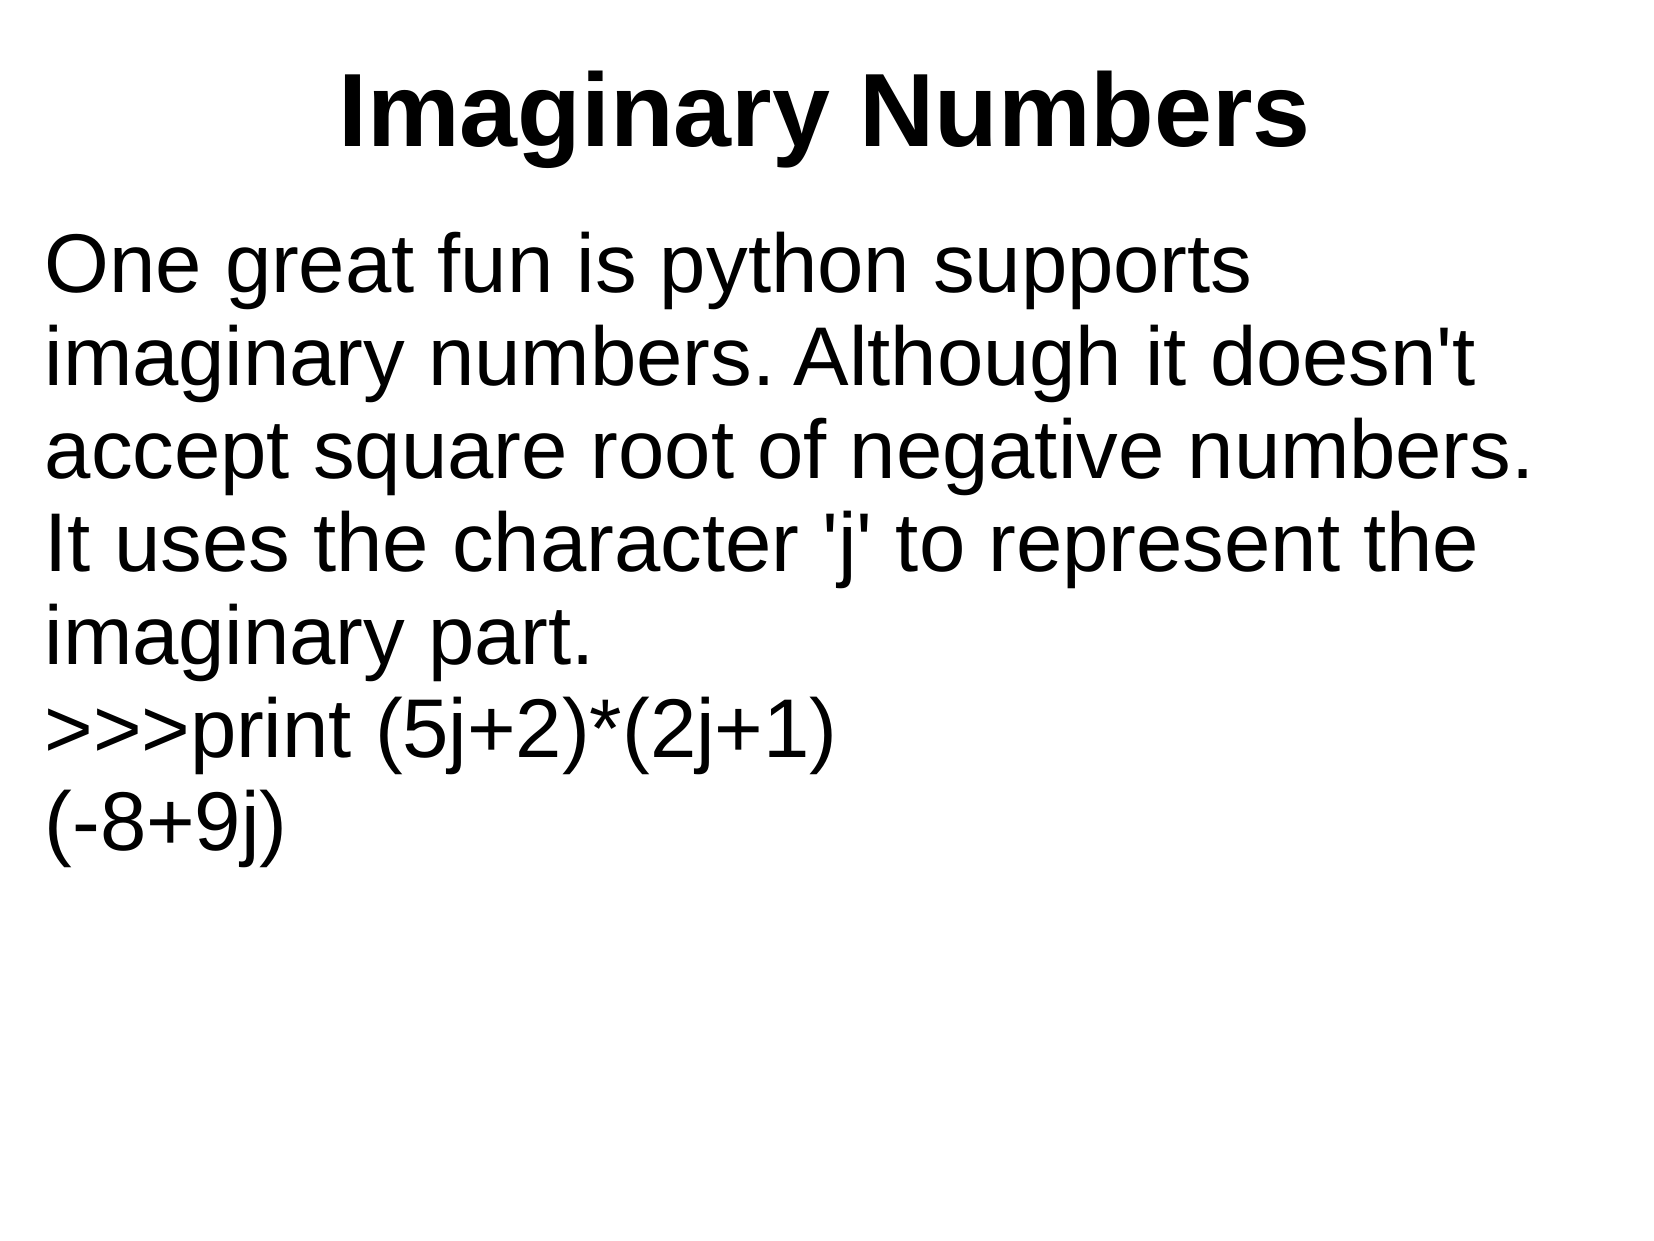

Imaginary Numbers
One great fun is python supports imaginary numbers. Although it doesn't accept square root of negative numbers. It uses the character 'j' to represent the imaginary part.
>>>print (5j+2)*(2j+1)
(-8+9j)